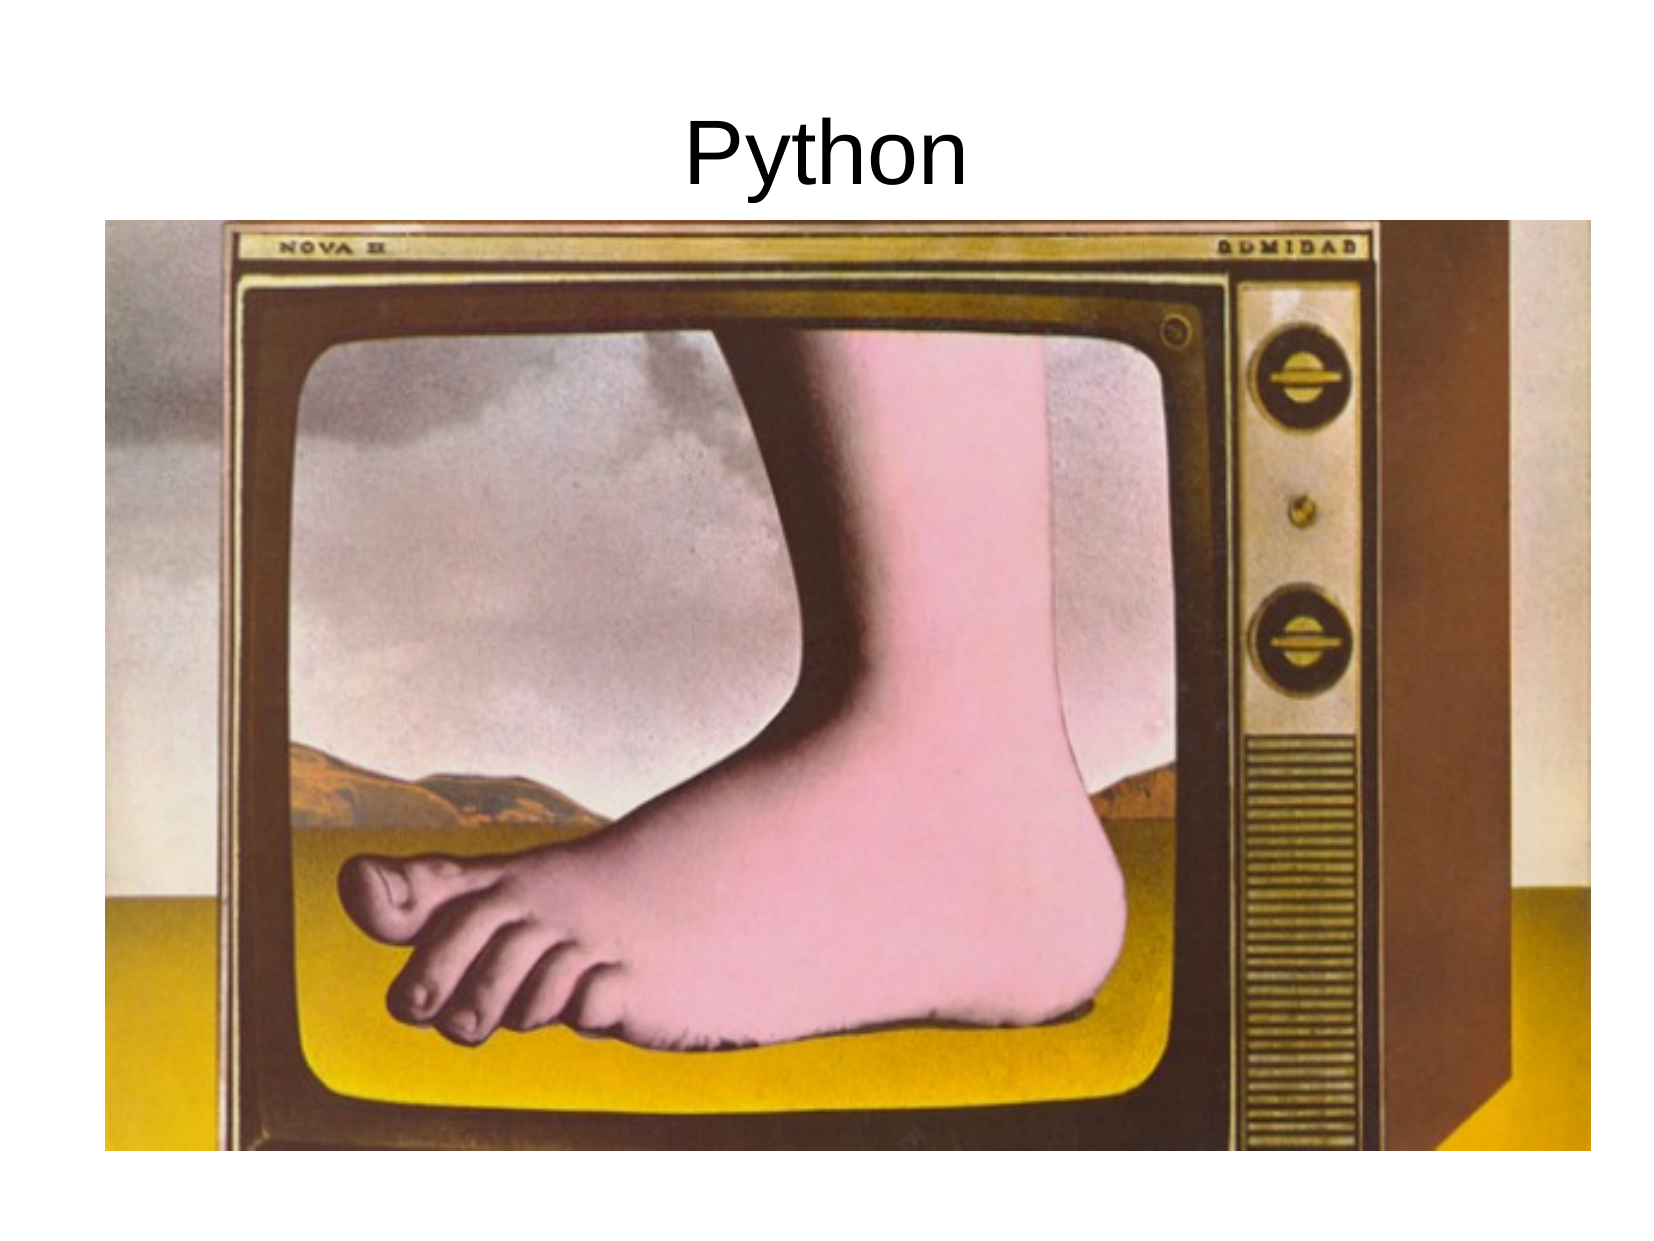

# Python
### Chart
| Category | Column 1 |
|---|---|
| Row 1 | 9.1 |
| Row 2 | 2.4 |
| Row 3 | 3.1 |
| Row 4 | 4.3 |